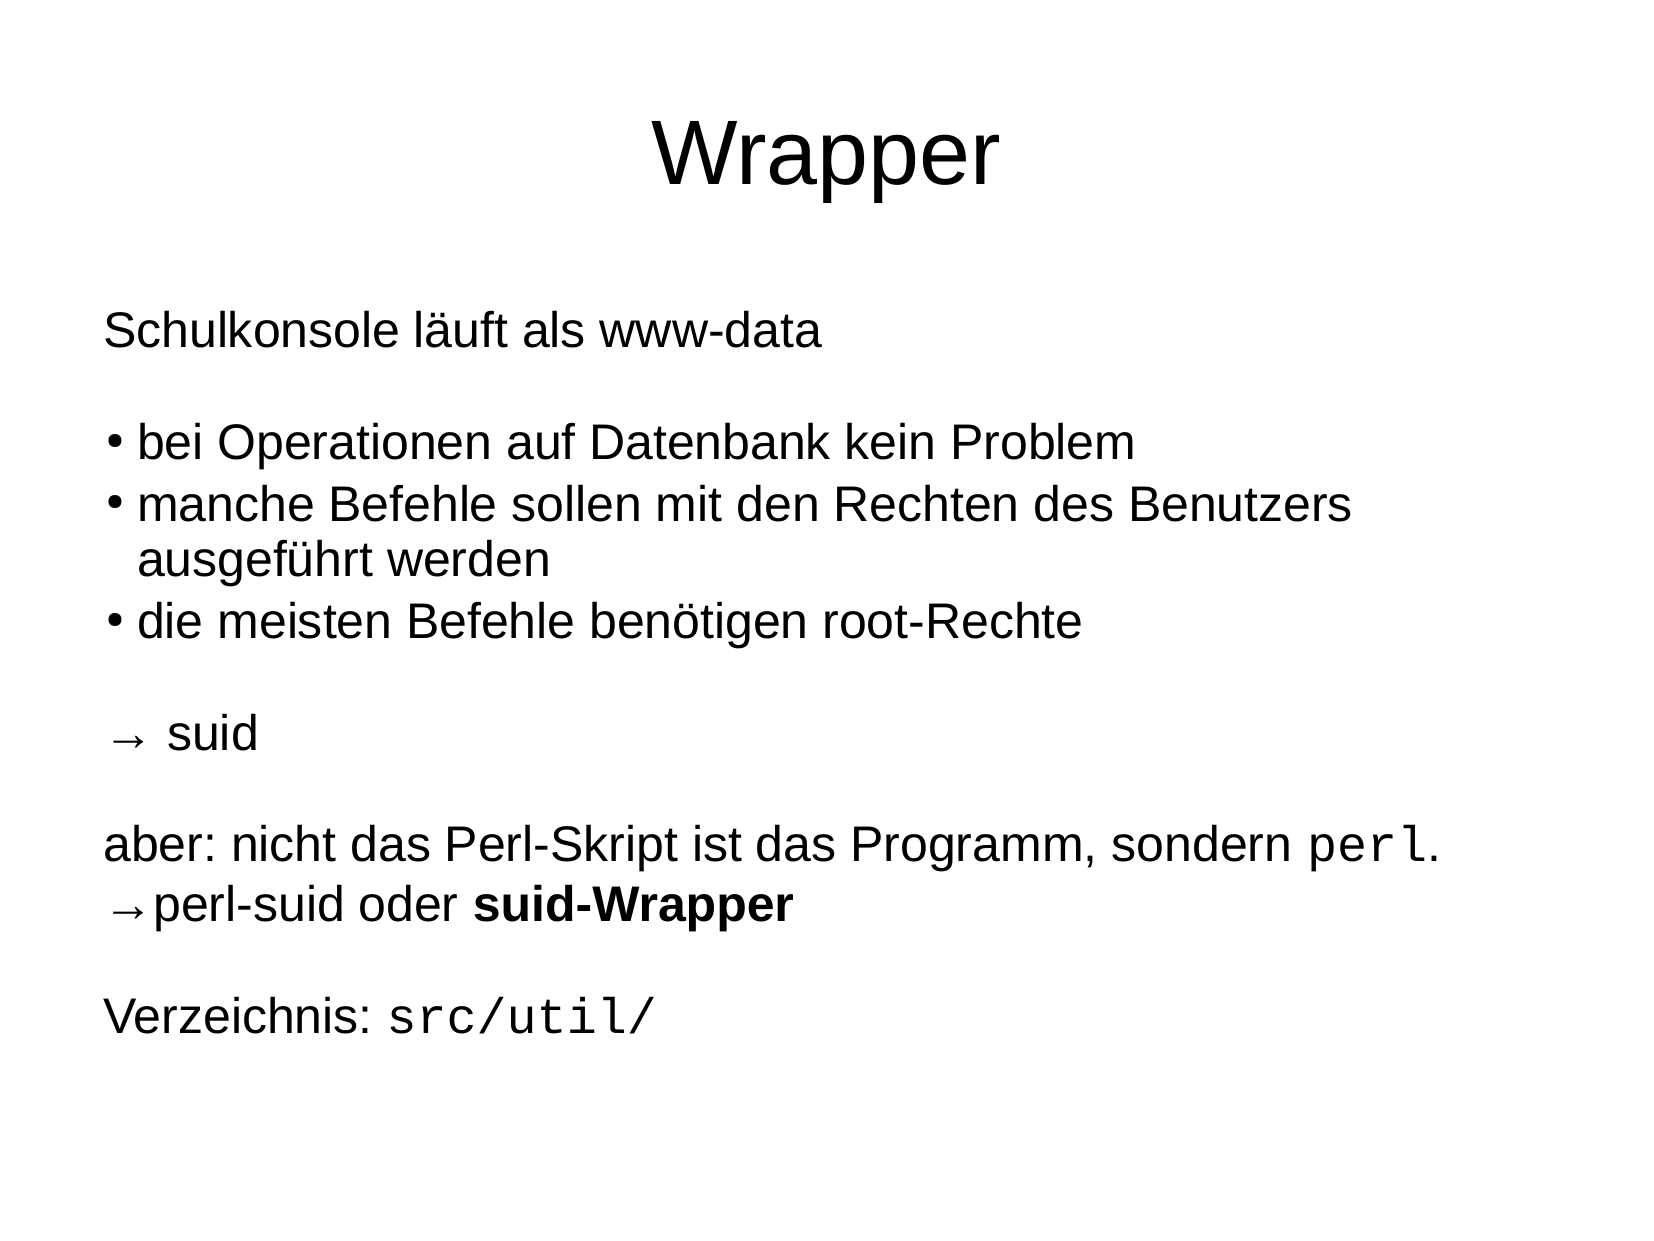

# Wrapper
Schulkonsole läuft als www-data
bei Operationen auf Datenbank kein Problem
manche Befehle sollen mit den Rechten des Benutzers ausgeführt werden
die meisten Befehle benötigen root-Rechte
→ suid
aber: nicht das Perl-Skript ist das Programm, sondern perl.
→perl-suid oder suid-Wrapper
Verzeichnis: src/util/